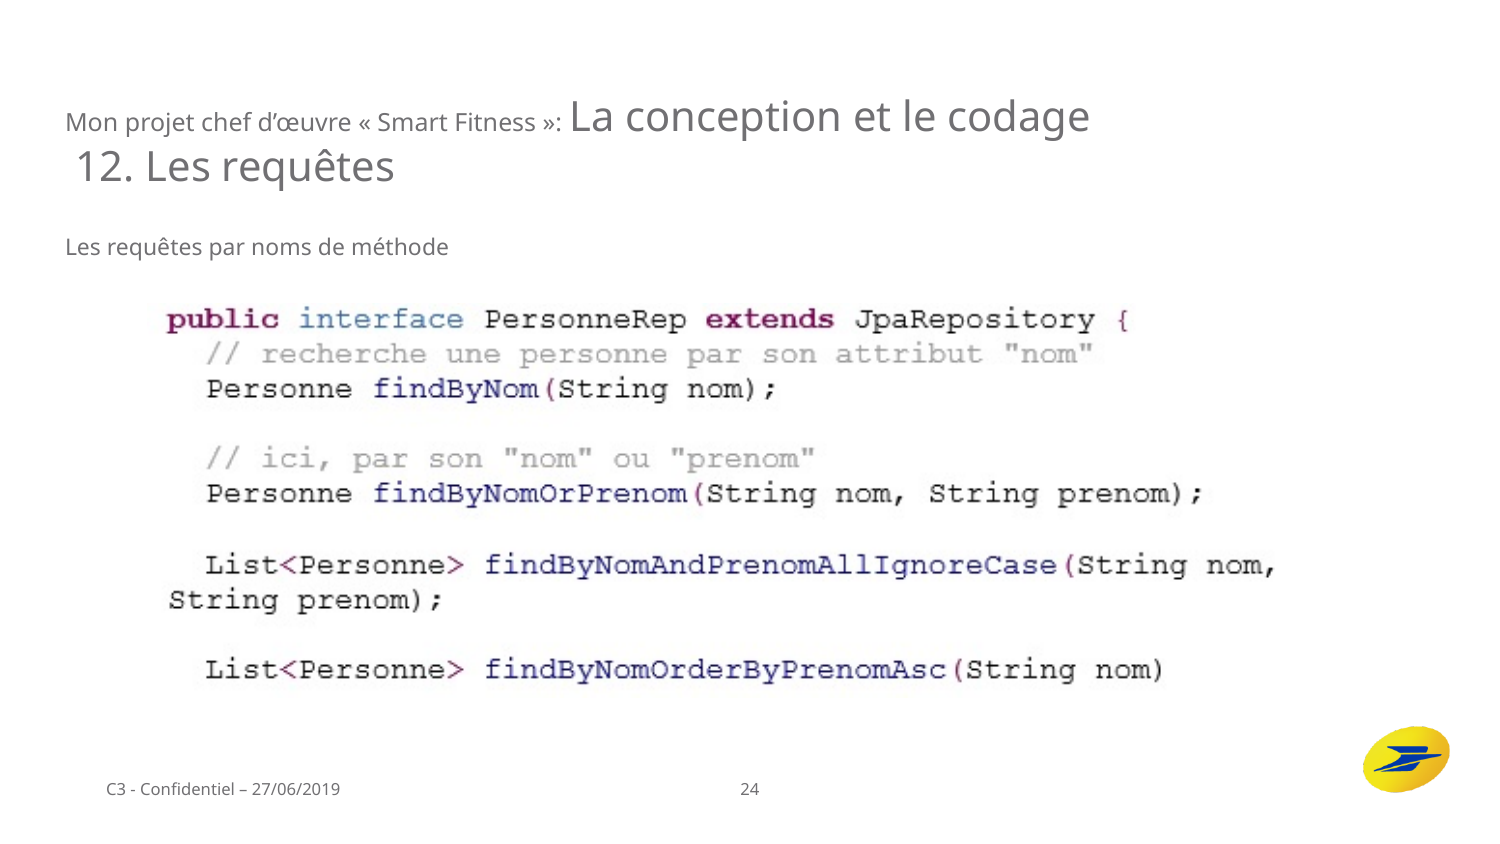

Mon projet chef d’œuvre « Smart Fitness »: La conception et le codage
 12. Les requêtes
# Les requêtes par noms de méthode